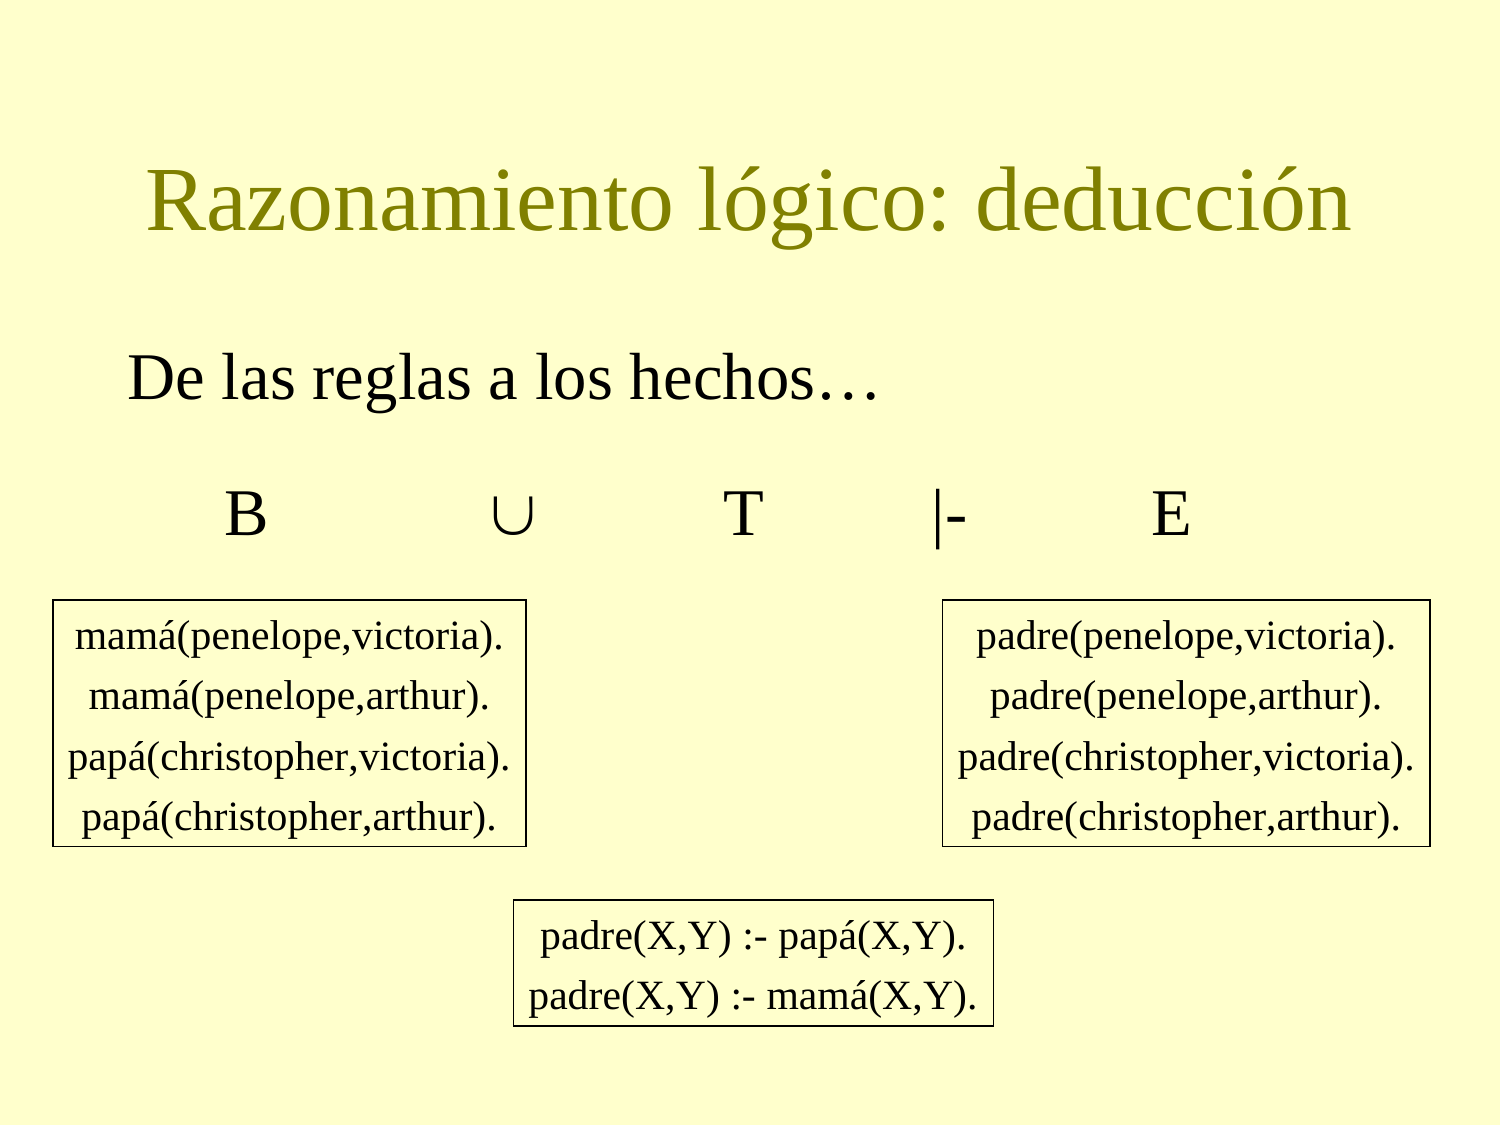

# Razonamiento lógico: deducción
De las reglas a los hechos…
B  T |- E
mamá(penelope,victoria).
mamá(penelope,arthur).
papá(christopher,victoria).
papá(christopher,arthur).
padre(penelope,victoria).
padre(penelope,arthur).
padre(christopher,victoria).
padre(christopher,arthur).
padre(X,Y) :- papá(X,Y).
padre(X,Y) :- mamá(X,Y).